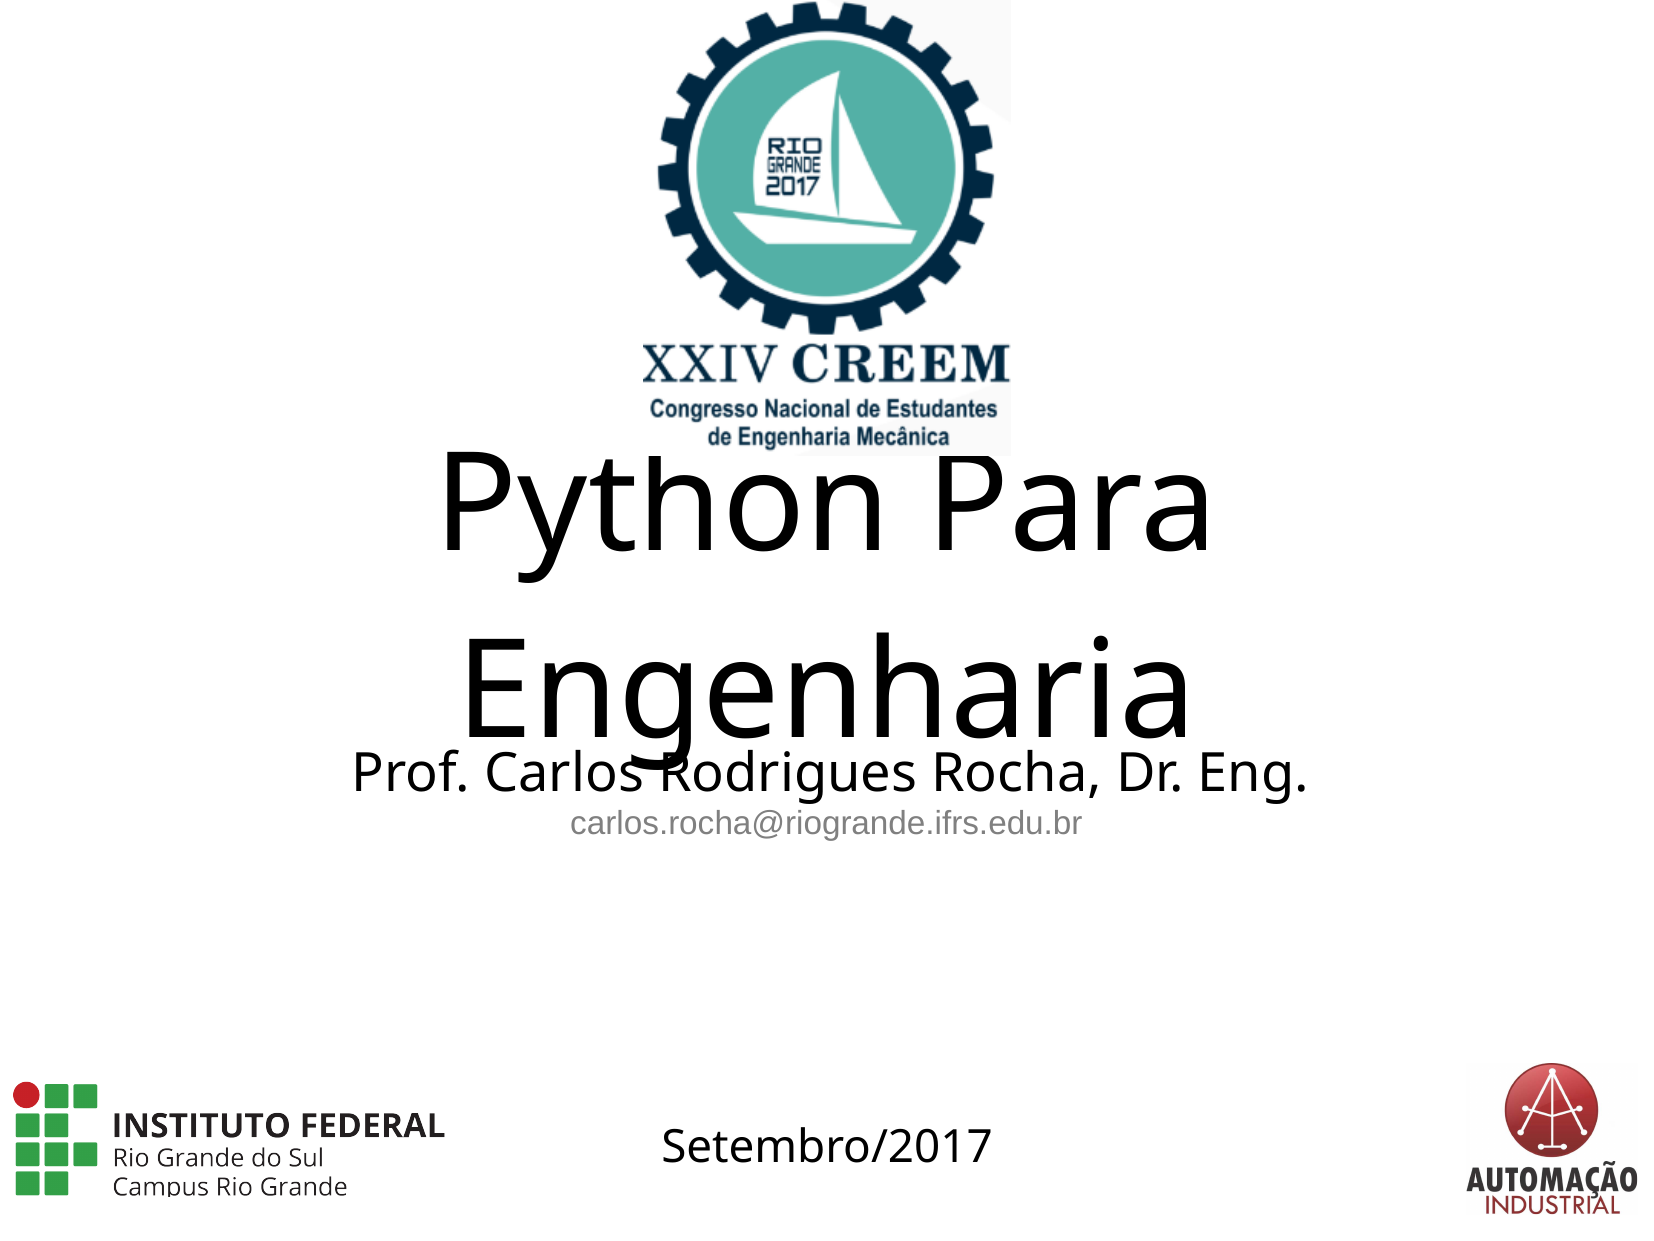

# Python Para Engenharia
Prof. Carlos Rodrigues Rocha, Dr. Eng.
carlos.rocha@riogrande.ifrs.edu.br
Setembro/2017